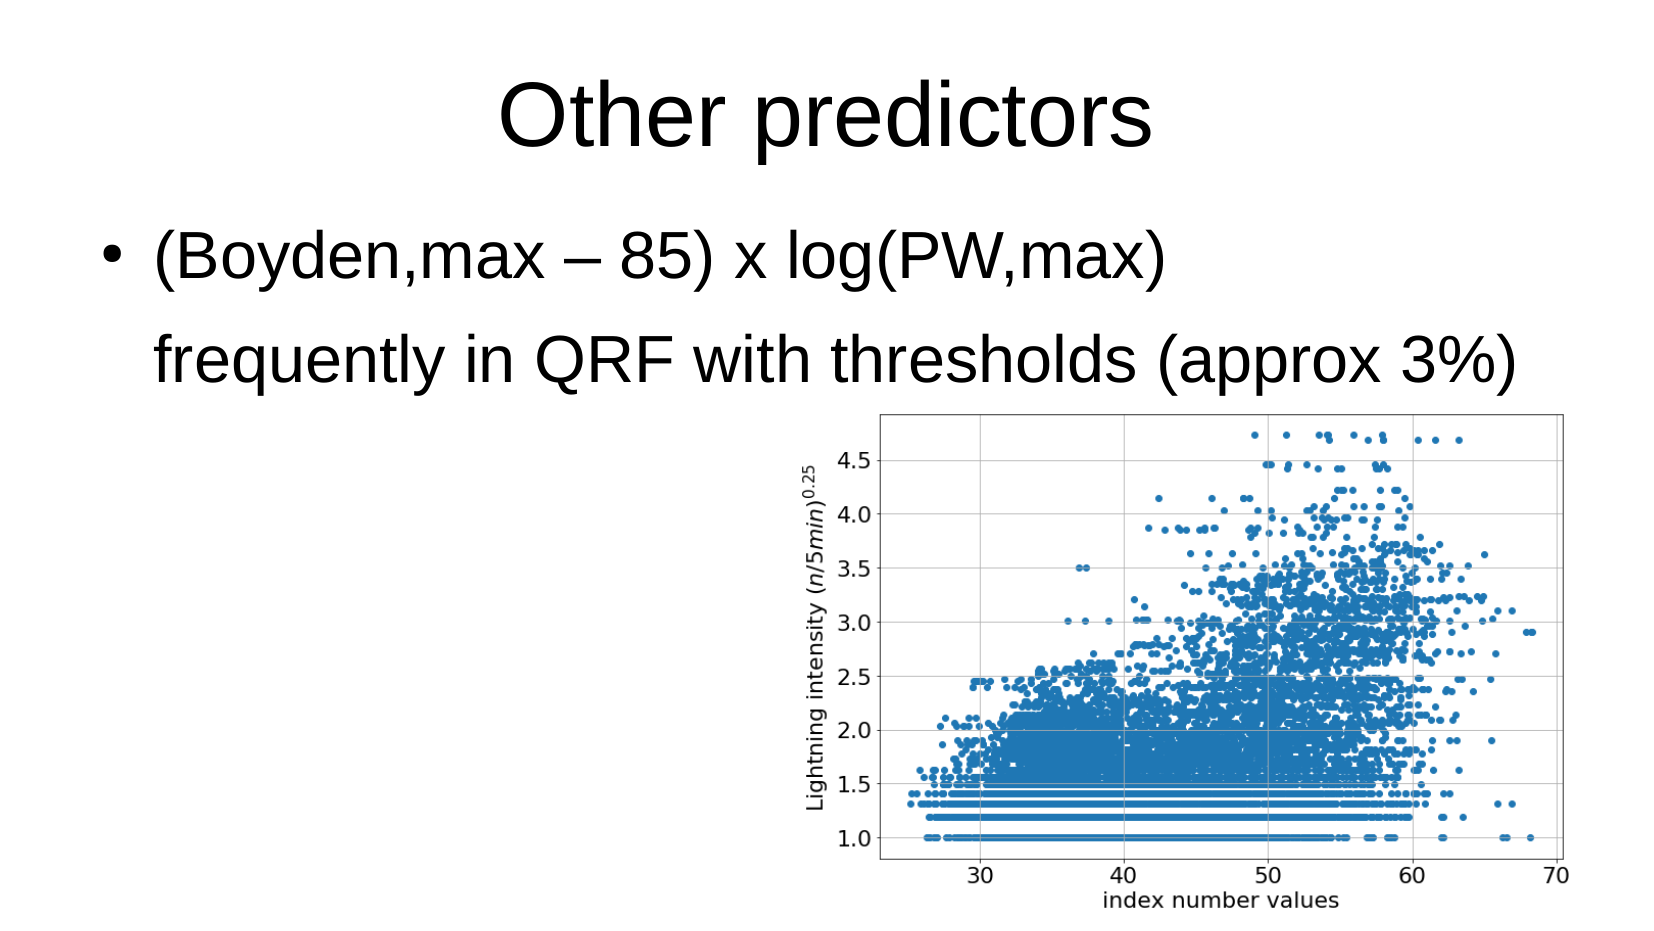

# Other predictors
(Boyden,max – 85) x log(PW,max)
frequently in QRF with thresholds (approx 3%)